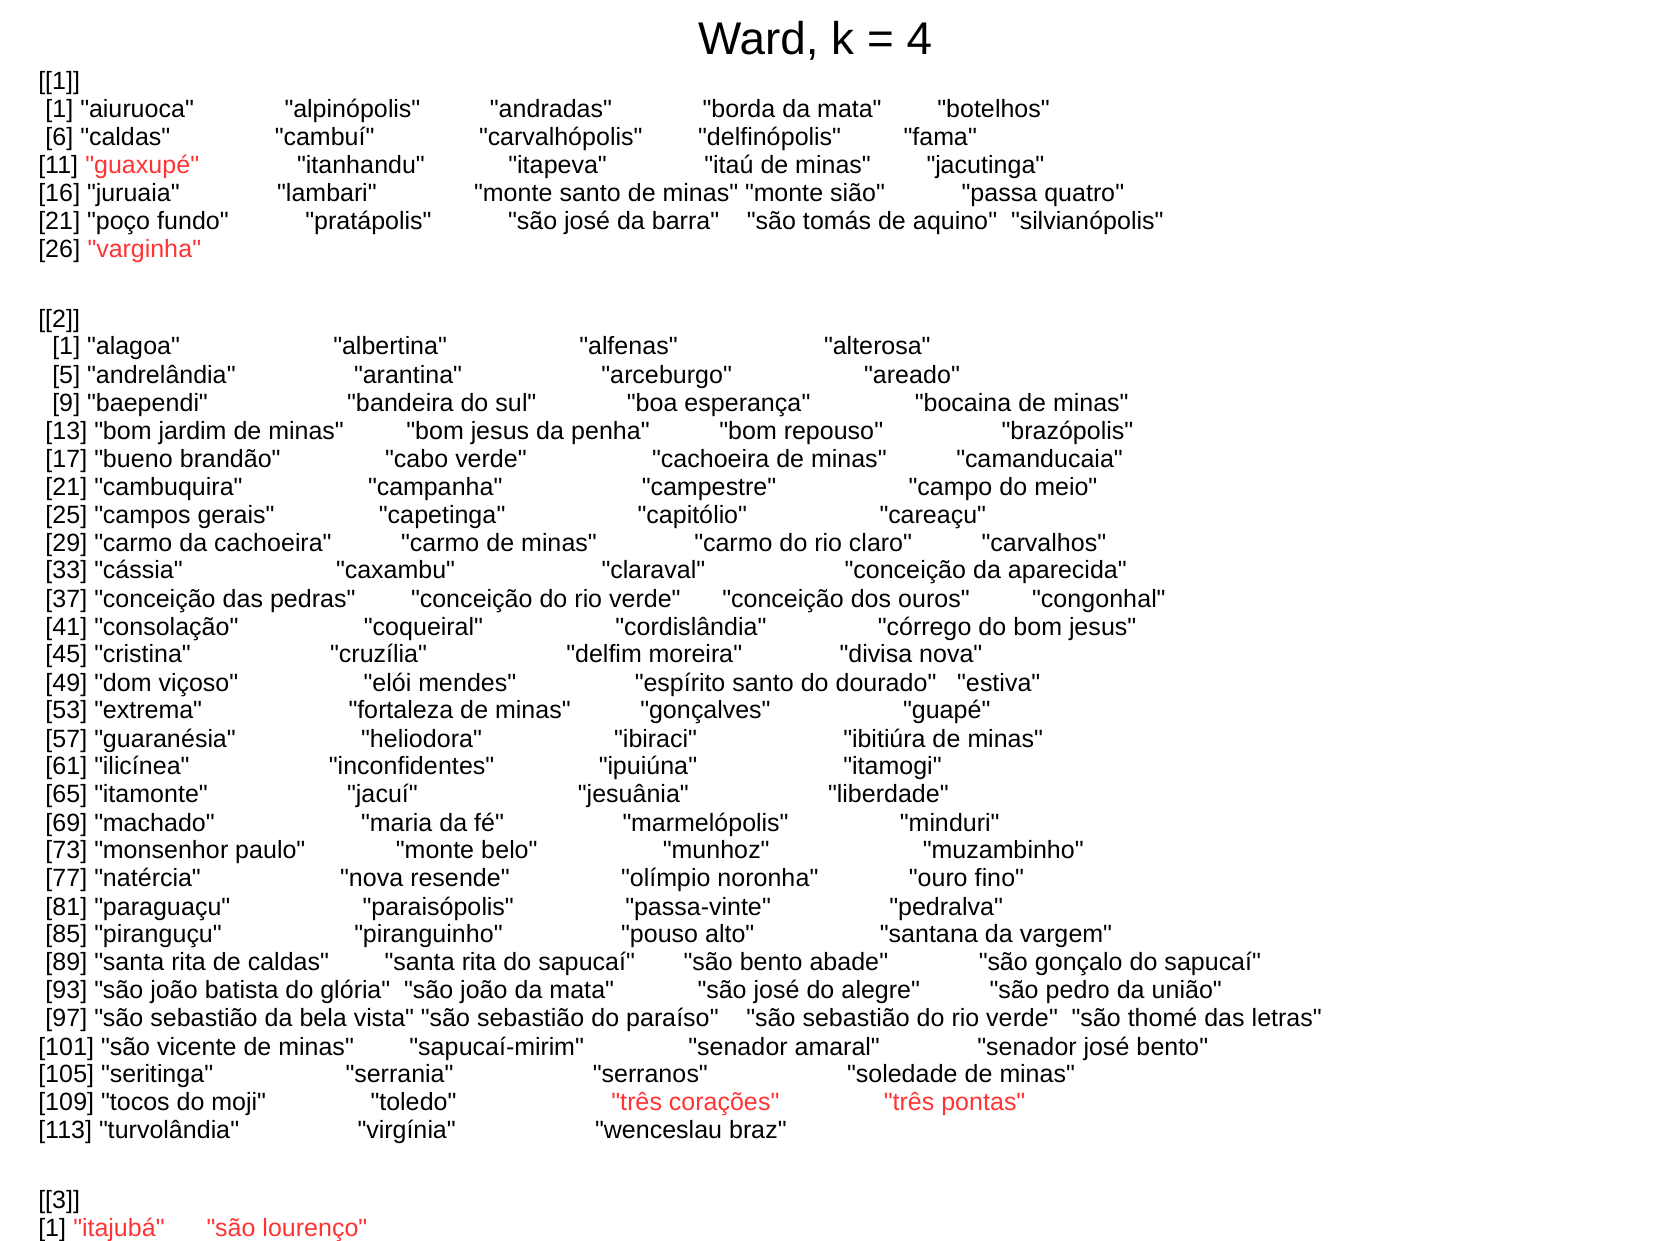

# Ward, k = 4
[[1]]
 [1] "aiuruoca" "alpinópolis" "andradas" "borda da mata" "botelhos"
 [6] "caldas" "cambuí" "carvalhópolis" "delfinópolis" "fama"
[11] "guaxupé" "itanhandu" "itapeva" "itaú de minas" "jacutinga"
[16] "juruaia" "lambari" "monte santo de minas" "monte sião" "passa quatro"
[21] "poço fundo" "pratápolis" "são josé da barra" "são tomás de aquino" "silvianópolis"
[26] "varginha"
[[2]]
 [1] "alagoa" "albertina" "alfenas" "alterosa"
 [5] "andrelândia" "arantina" "arceburgo" "areado"
 [9] "baependi" "bandeira do sul" "boa esperança" "bocaina de minas"
 [13] "bom jardim de minas" "bom jesus da penha" "bom repouso" "brazópolis"
 [17] "bueno brandão" "cabo verde" "cachoeira de minas" "camanducaia"
 [21] "cambuquira" "campanha" "campestre" "campo do meio"
 [25] "campos gerais" "capetinga" "capitólio" "careaçu"
 [29] "carmo da cachoeira" "carmo de minas" "carmo do rio claro" "carvalhos"
 [33] "cássia" "caxambu" "claraval" "conceição da aparecida"
 [37] "conceição das pedras" "conceição do rio verde" "conceição dos ouros" "congonhal"
 [41] "consolação" "coqueiral" "cordislândia" "córrego do bom jesus"
 [45] "cristina" "cruzília" "delfim moreira" "divisa nova"
 [49] "dom viçoso" "elói mendes" "espírito santo do dourado" "estiva"
 [53] "extrema" "fortaleza de minas" "gonçalves" "guapé"
 [57] "guaranésia" "heliodora" "ibiraci" "ibitiúra de minas"
 [61] "ilicínea" "inconfidentes" "ipuiúna" "itamogi"
 [65] "itamonte" "jacuí" "jesuânia" "liberdade"
 [69] "machado" "maria da fé" "marmelópolis" "minduri"
 [73] "monsenhor paulo" "monte belo" "munhoz" "muzambinho"
 [77] "natércia" "nova resende" "olímpio noronha" "ouro fino"
 [81] "paraguaçu" "paraisópolis" "passa-vinte" "pedralva"
 [85] "piranguçu" "piranguinho" "pouso alto" "santana da vargem"
 [89] "santa rita de caldas" "santa rita do sapucaí" "são bento abade" "são gonçalo do sapucaí"
 [93] "são joão batista do glória" "são joão da mata" "são josé do alegre" "são pedro da união"
 [97] "são sebastião da bela vista" "são sebastião do paraíso" "são sebastião do rio verde" "são thomé das letras"
[101] "são vicente de minas" "sapucaí-mirim" "senador amaral" "senador josé bento"
[105] "seritinga" "serrania" "serranos" "soledade de minas"
[109] "tocos do moji" "toledo" "três corações" "três pontas"
[113] "turvolândia" "virgínia" "wenceslau braz"
[[3]]
[1] "itajubá" "são lourenço"
[[4]]
[1] "passos" "poços de caldas" "pouso alegre"